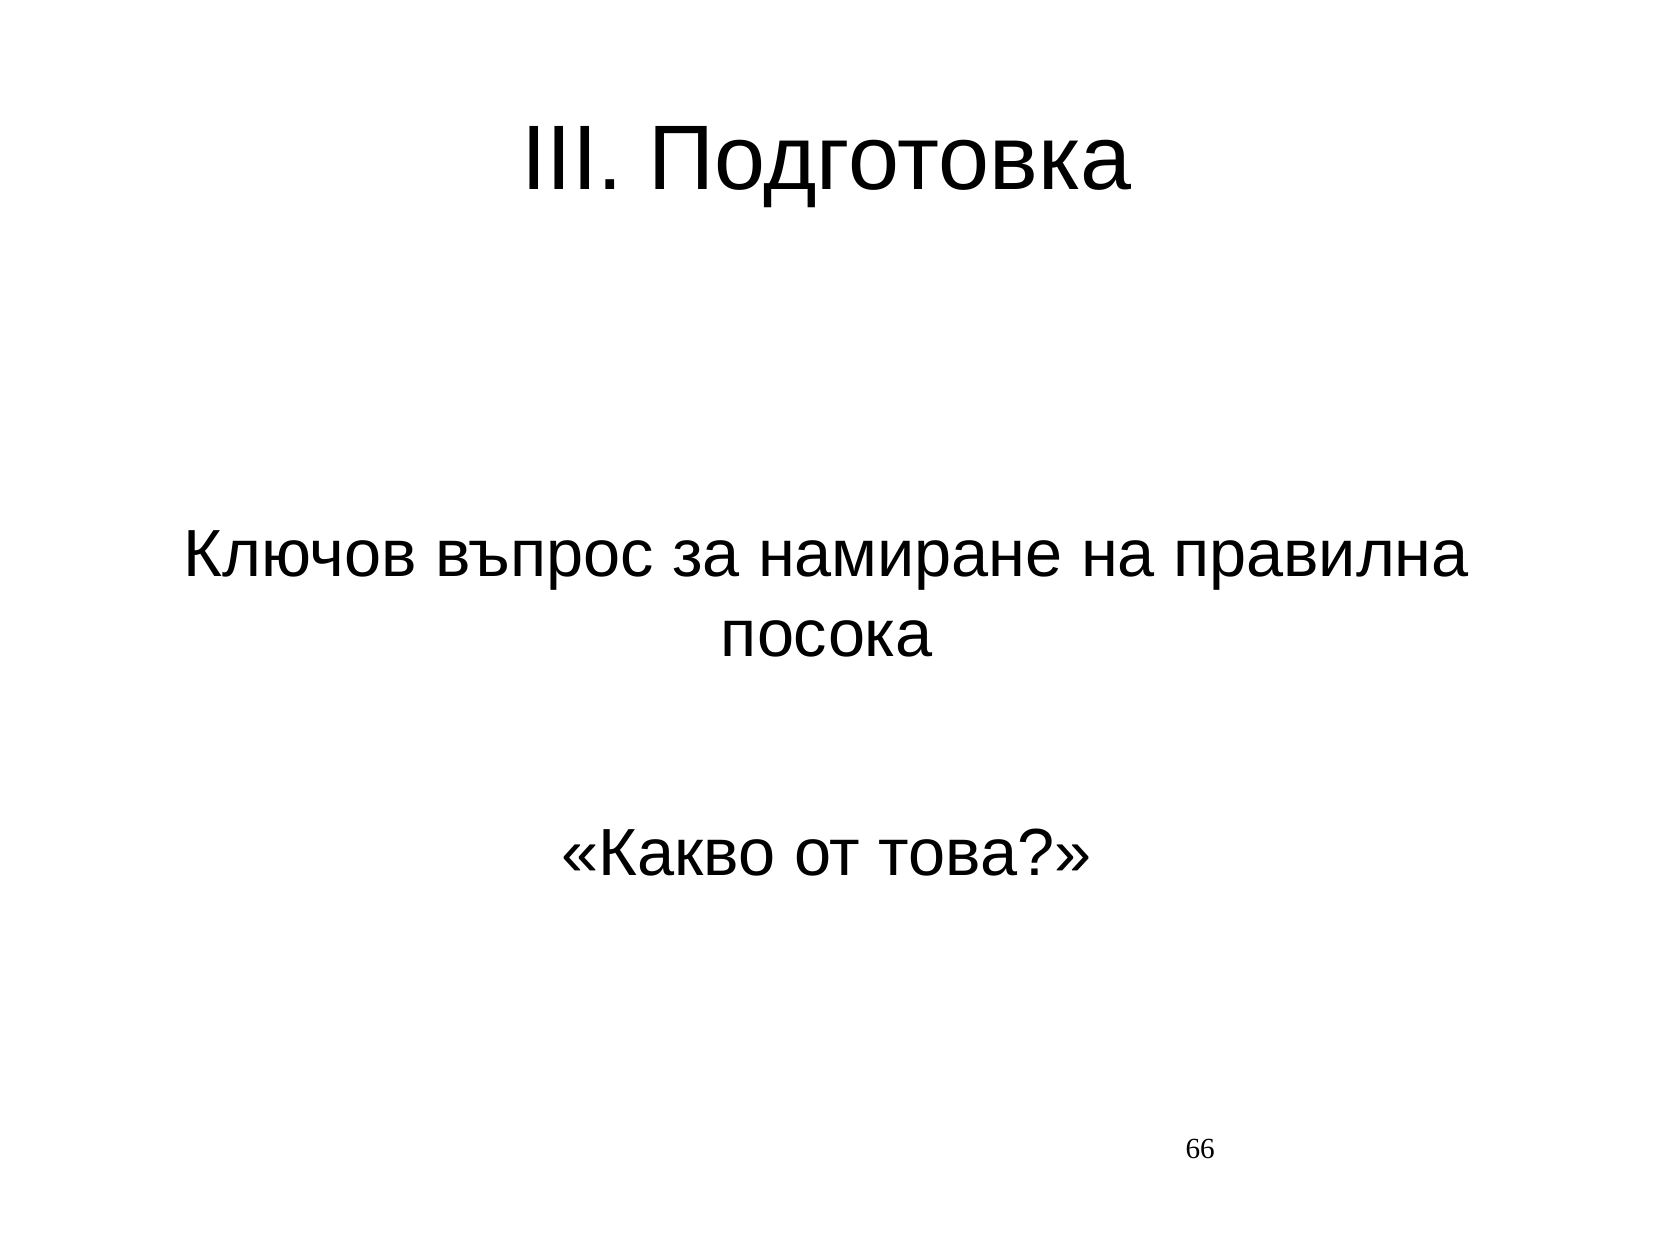

# III. Подготовка
Ключов въпрос за намиране на правилна посока
«Какво от това?»